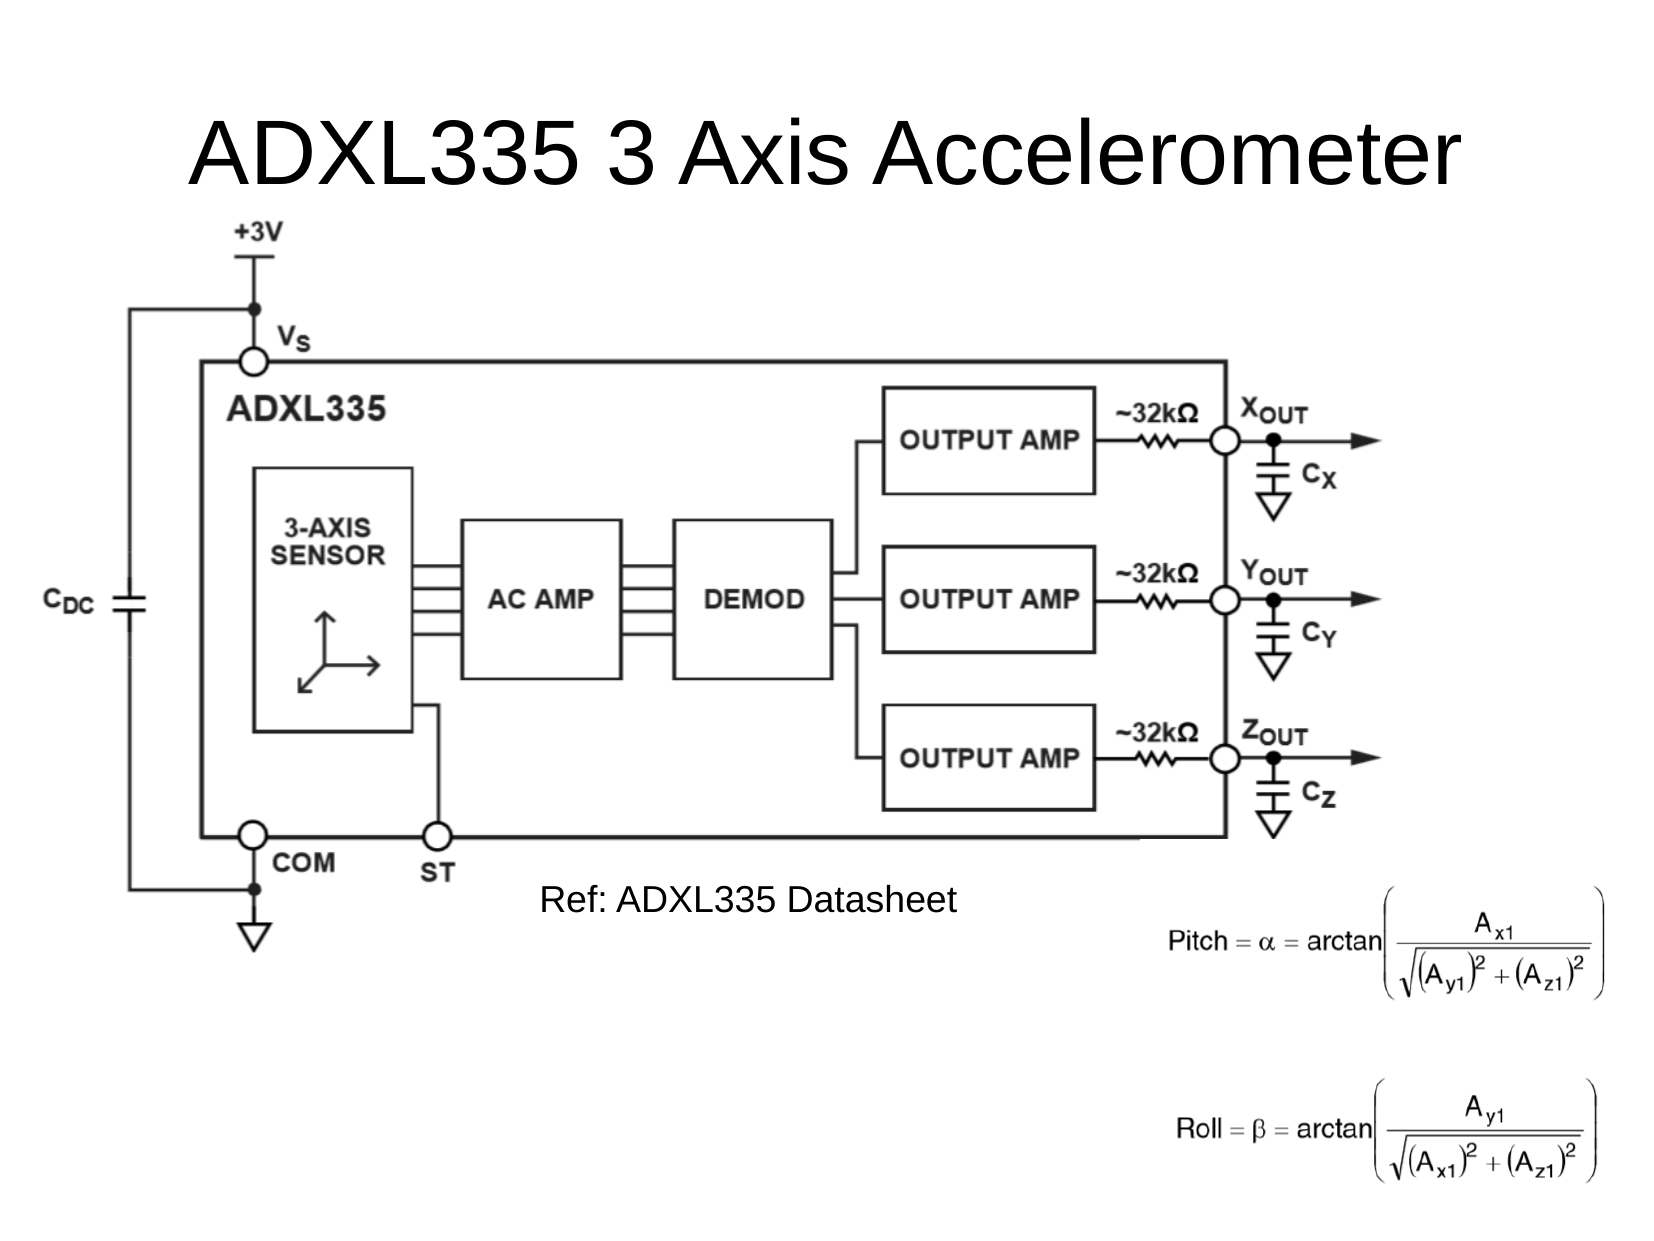

# ADXL335 3 Axis Accelerometer
 Ref: ADXL335 Datasheet